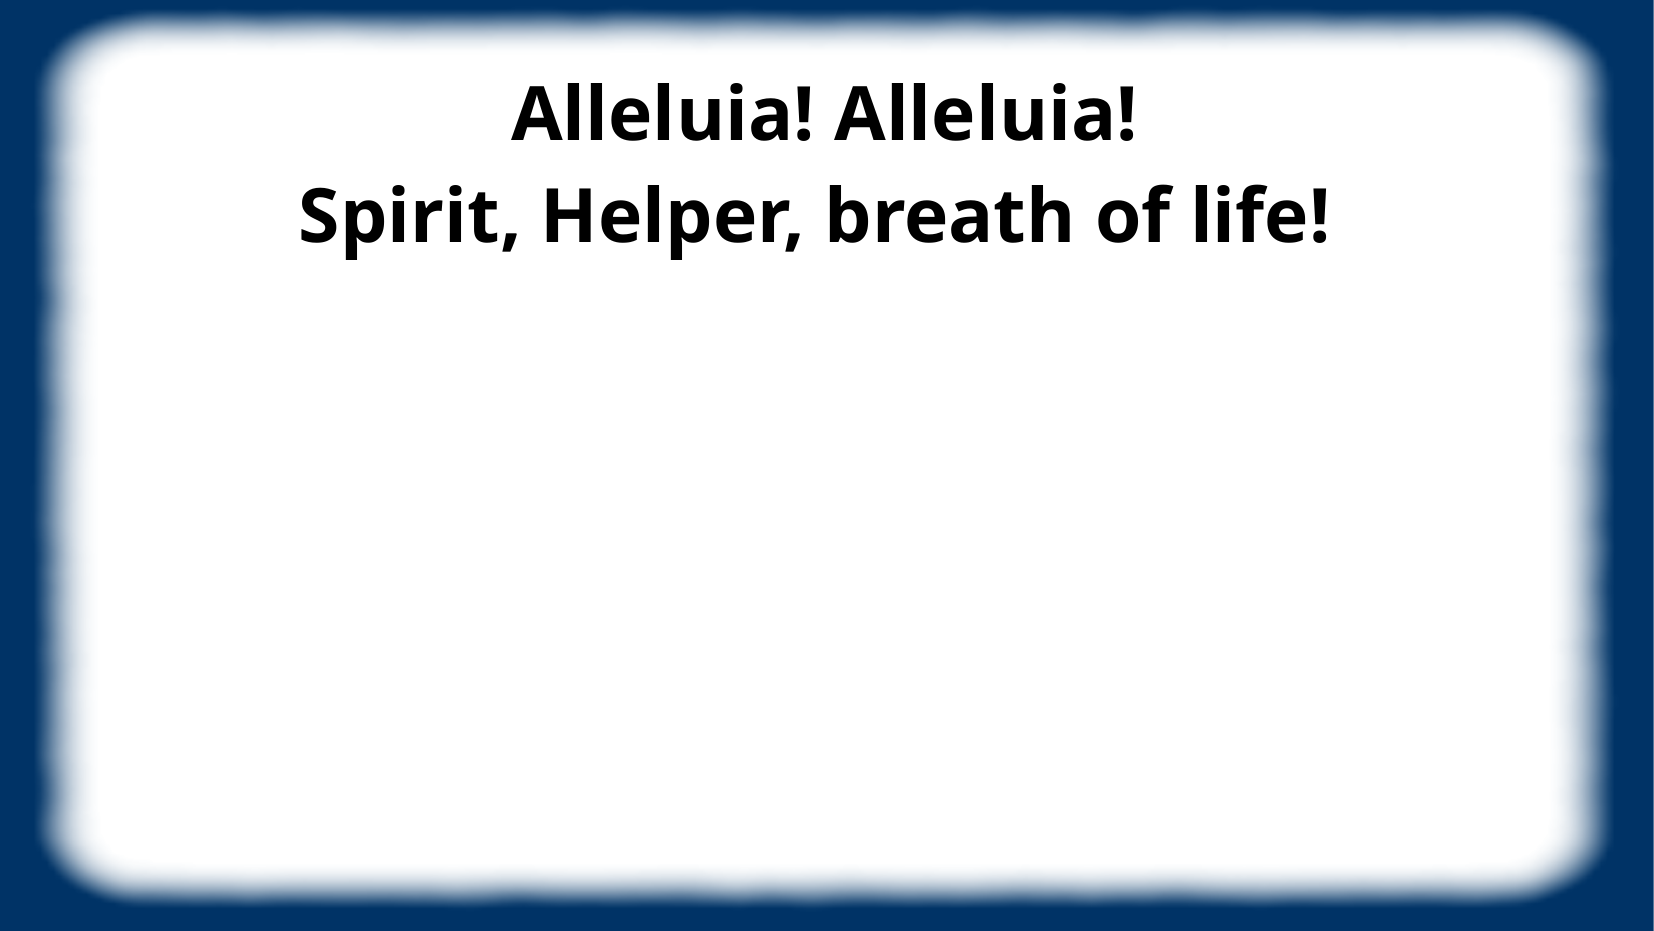

Alleluia! Alleluia!
Spirit, Helper, breath of life!